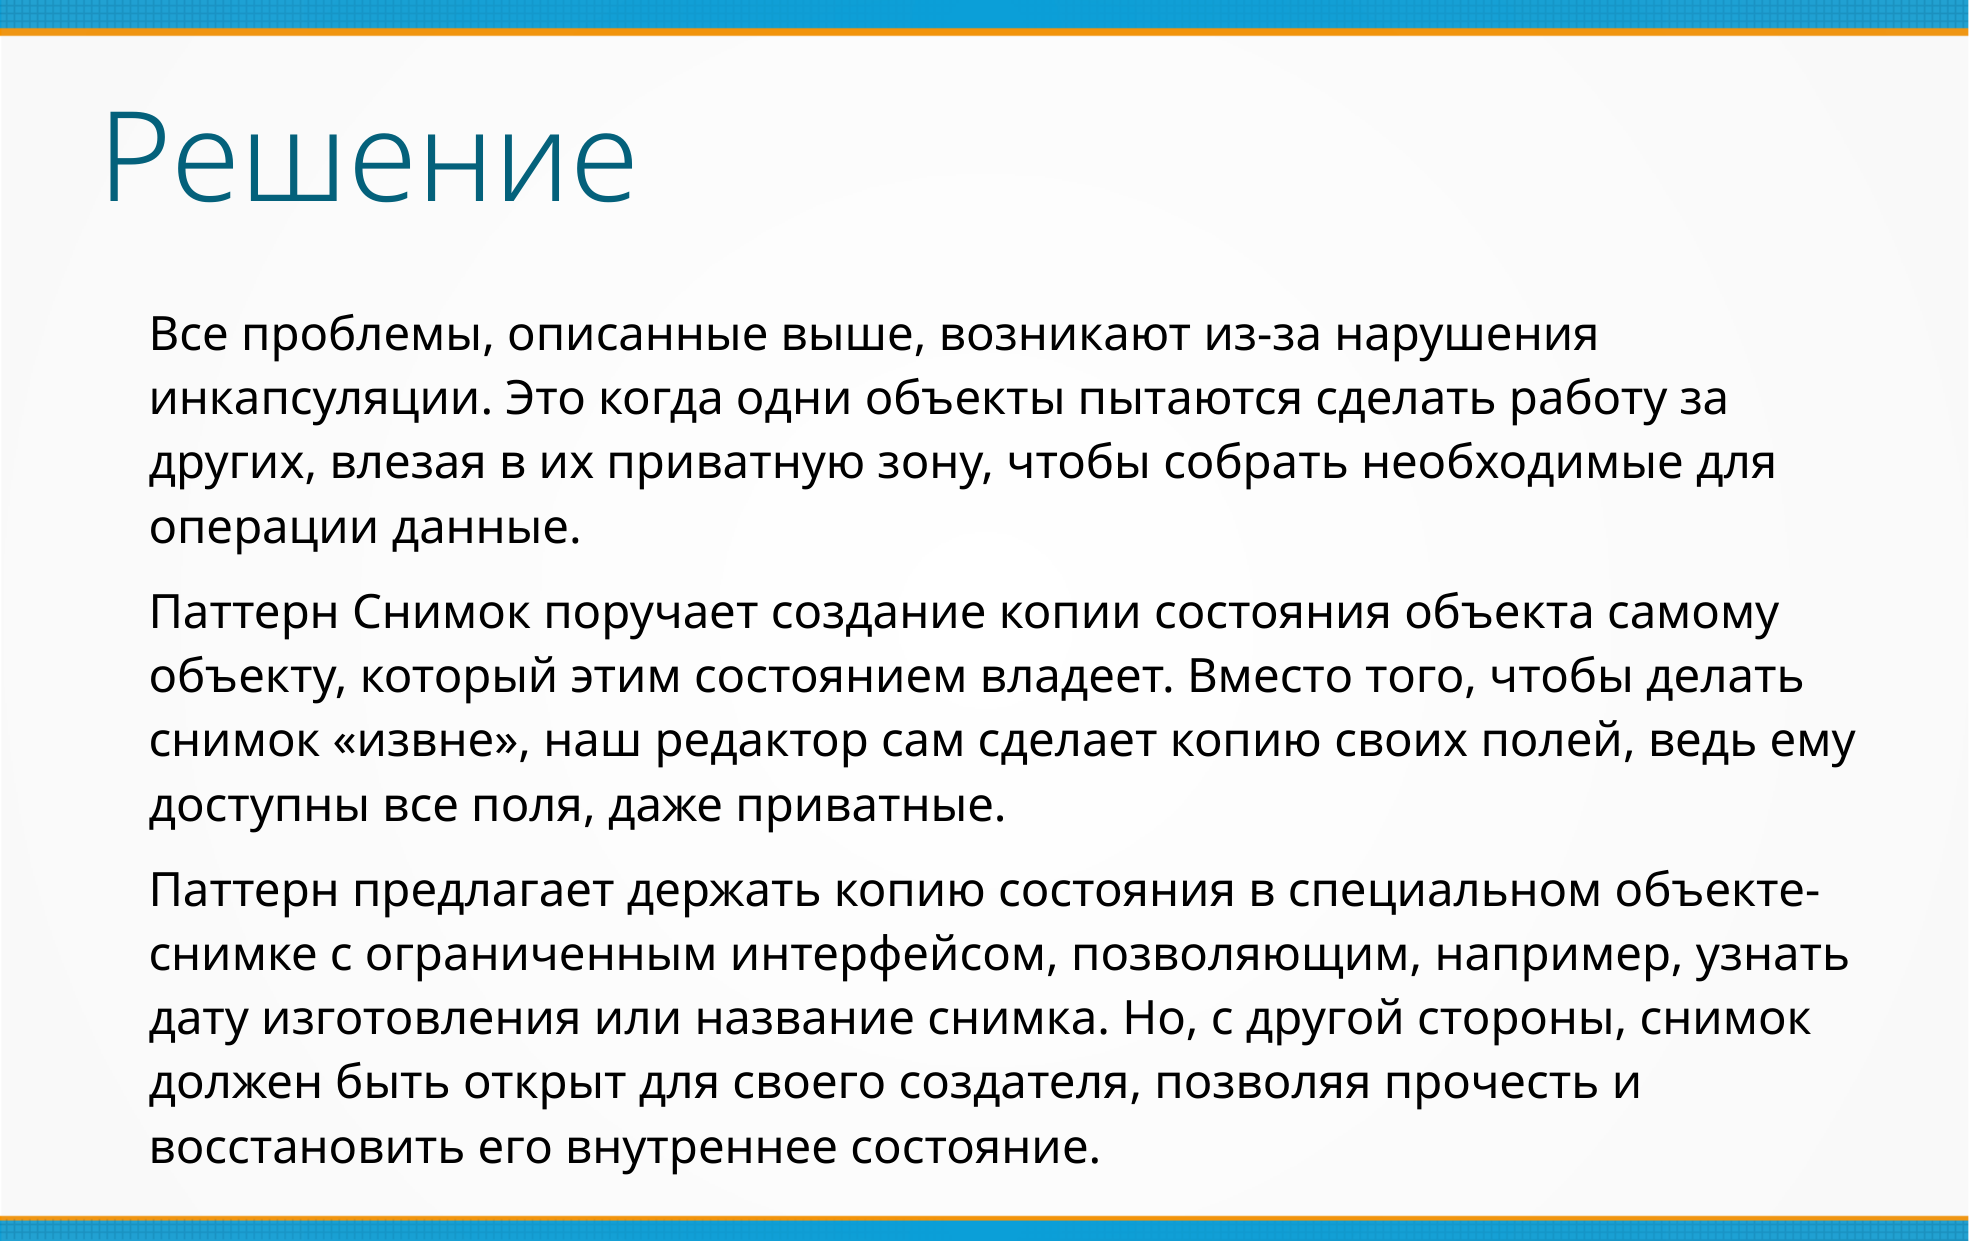

# Решение
Все проблемы, описанные выше, возникают из-за нарушения инкапсуляции. Это когда одни объекты пытаются сделать работу за других, влезая в их приватную зону, чтобы собрать необходимые для операции данные.
Паттерн Снимок поручает создание копии состояния объекта самому объекту, который этим состоянием владеет. Вместо того, чтобы делать снимок «извне», наш редактор сам сделает копию своих полей, ведь ему доступны все поля, даже приватные.
Паттерн предлагает держать копию состояния в специальном объекте-снимке с ограниченным интерфейсом, позволяющим, например, узнать дату изготовления или название снимка. Но, с другой стороны, снимок должен быть открыт для своего создателя, позволяя прочесть и восстановить его внутреннее состояние.